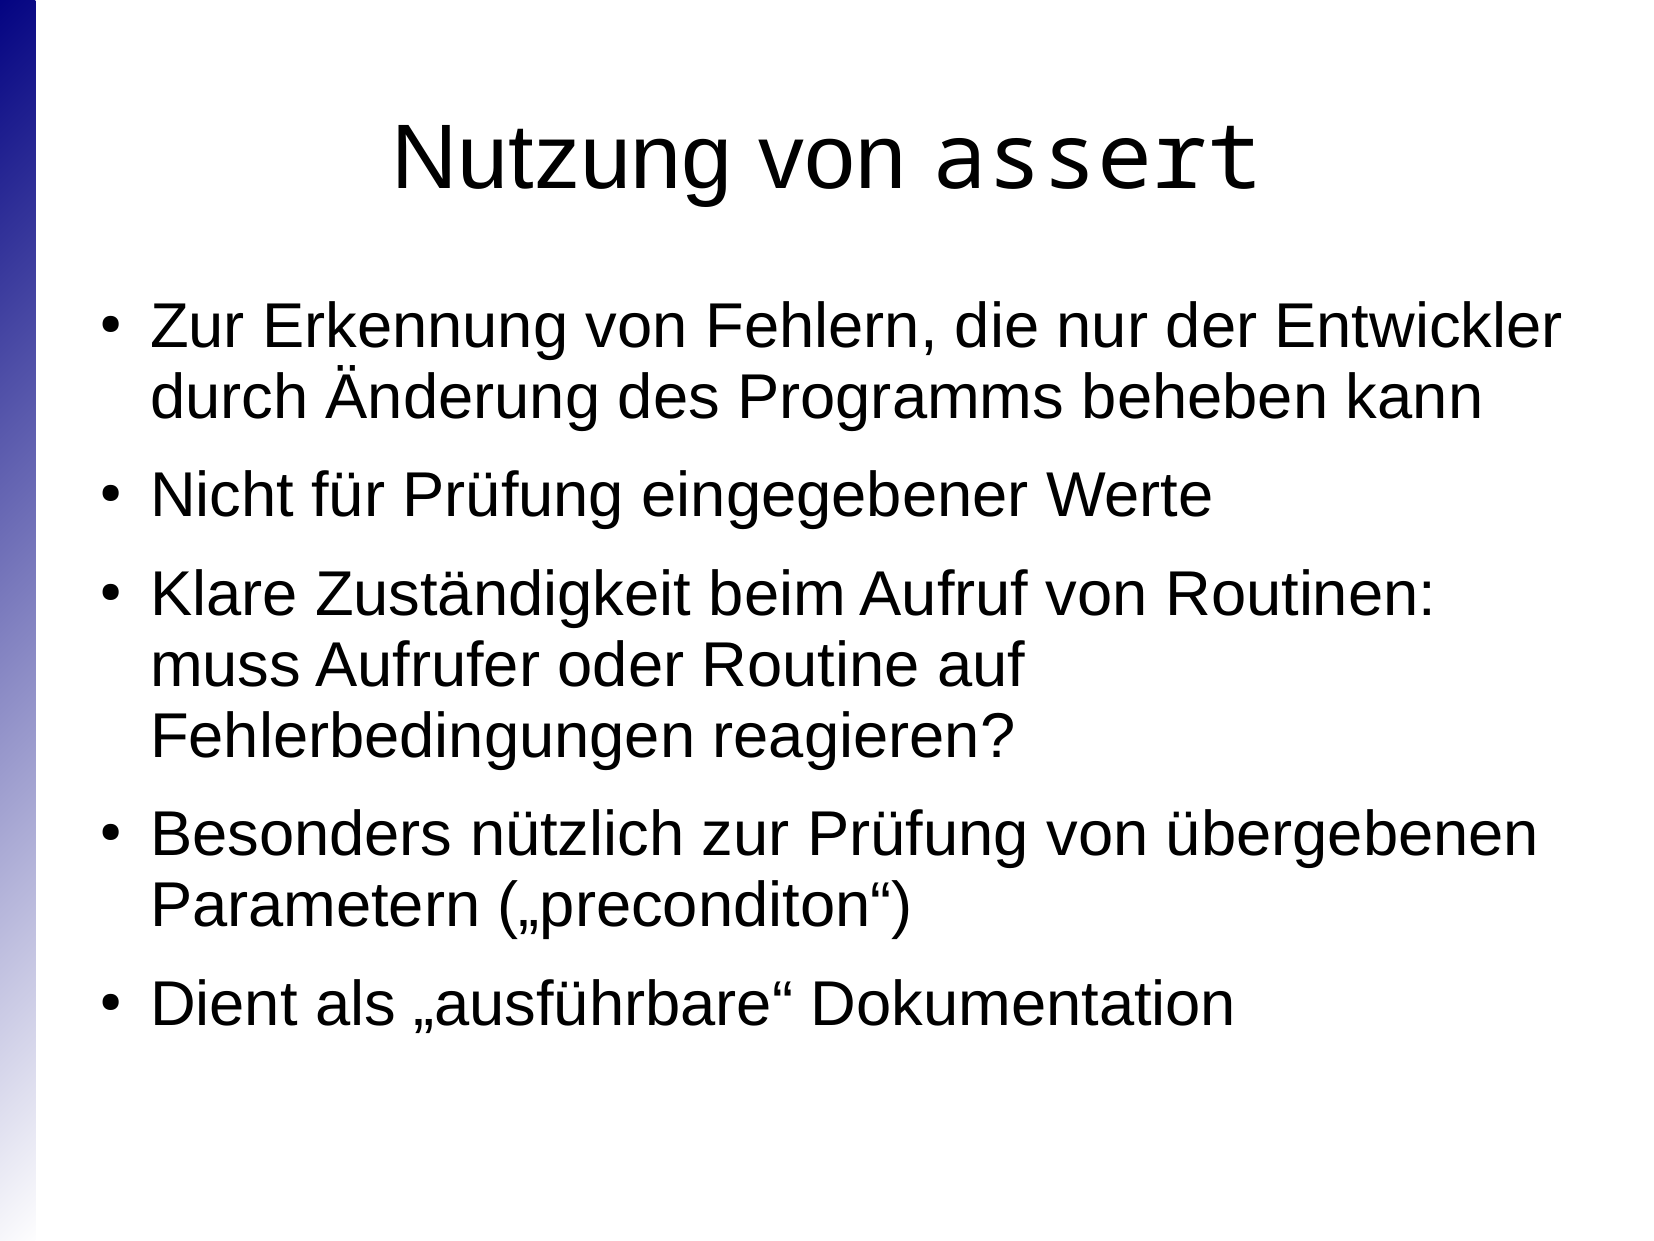

# Nutzung von assert
Zur Erkennung von Fehlern, die nur der Entwickler durch Änderung des Programms beheben kann
Nicht für Prüfung eingegebener Werte
Klare Zuständigkeit beim Aufruf von Routinen: muss Aufrufer oder Routine auf Fehlerbedingungen reagieren?
Besonders nützlich zur Prüfung von übergebenen Parametern („preconditon“)
Dient als „ausführbare“ Dokumentation